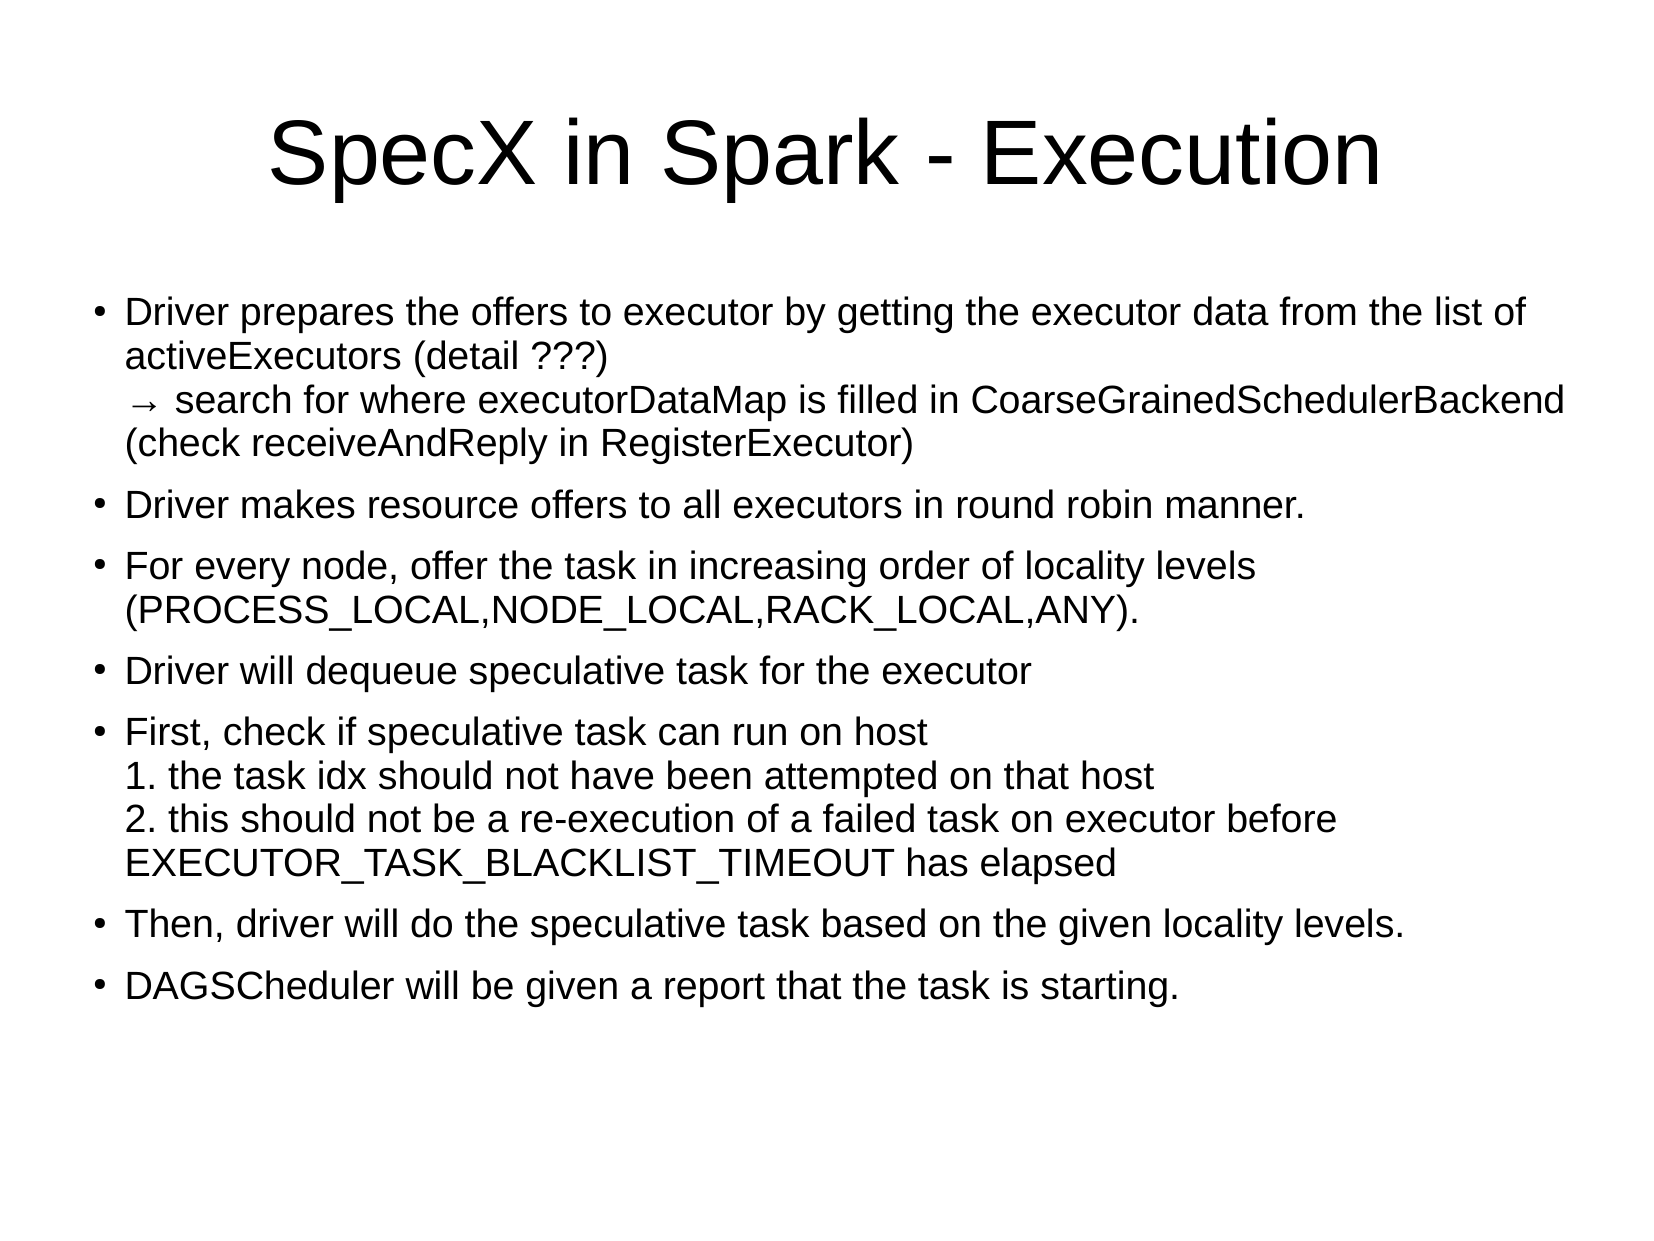

# SpecX in Spark - Execution
Driver prepares the offers to executor by getting the executor data from the list of activeExecutors (detail ???)
→ search for where executorDataMap is filled in CoarseGrainedSchedulerBackend
(check receiveAndReply in RegisterExecutor)
Driver makes resource offers to all executors in round robin manner.
For every node, offer the task in increasing order of locality levels (PROCESS_LOCAL,NODE_LOCAL,RACK_LOCAL,ANY).
Driver will dequeue speculative task for the executor
First, check if speculative task can run on host
1. the task idx should not have been attempted on that host
2. this should not be a re-execution of a failed task on executor before EXECUTOR_TASK_BLACKLIST_TIMEOUT has elapsed
Then, driver will do the speculative task based on the given locality levels.
DAGSCheduler will be given a report that the task is starting.